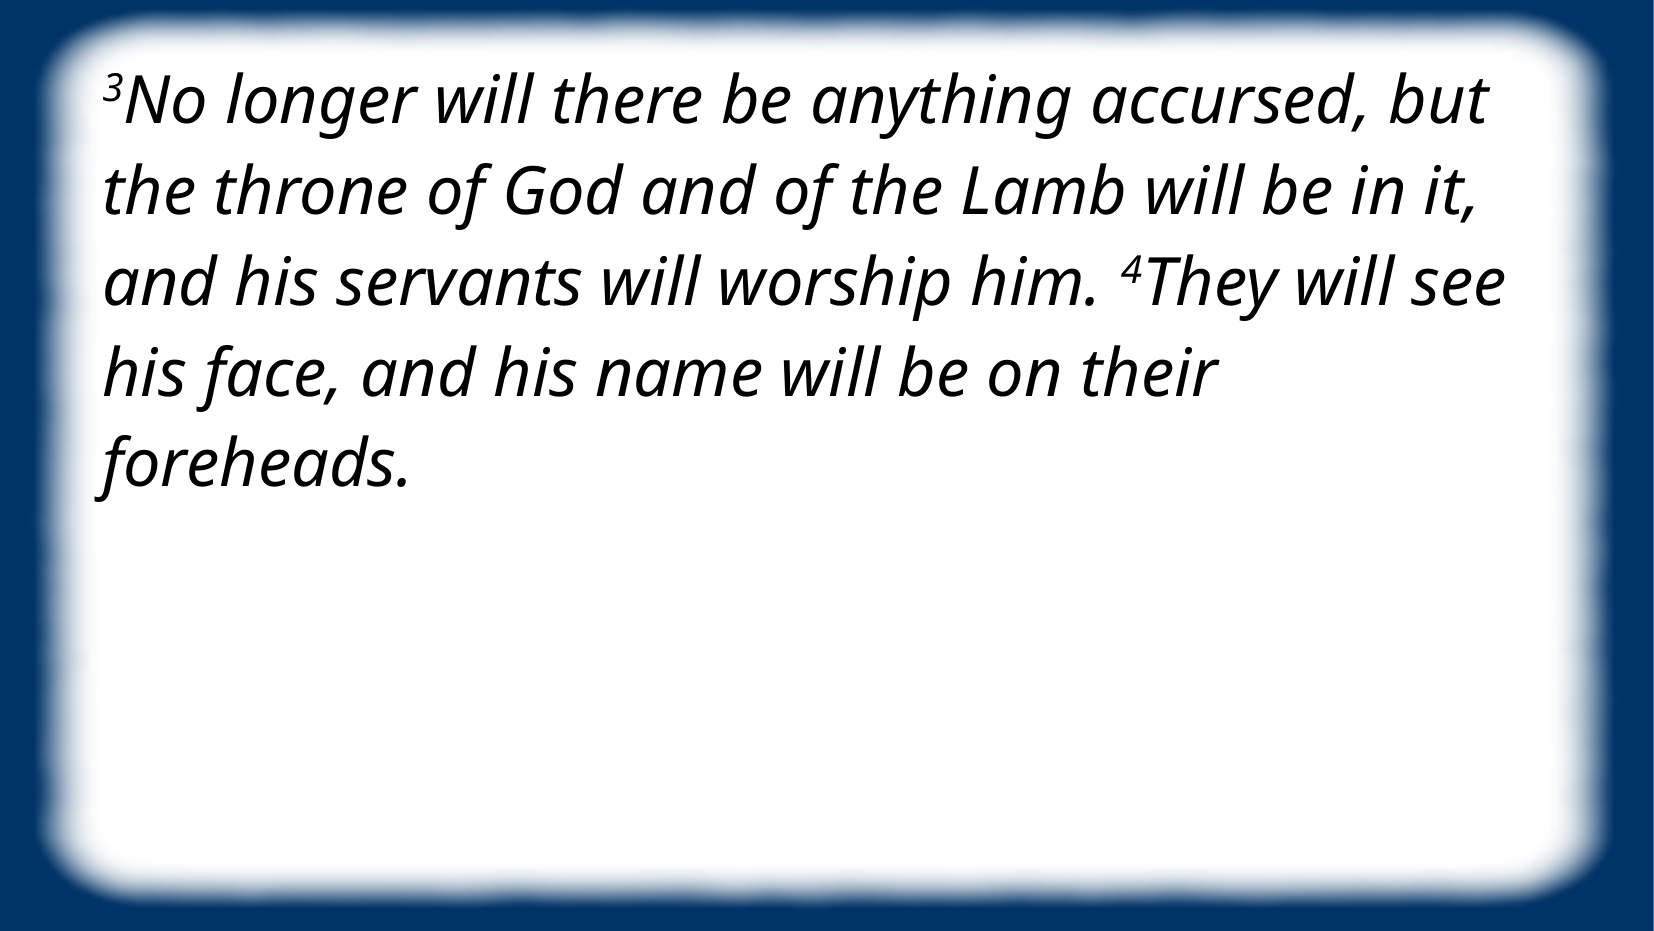

3No longer will there be anything accursed, but the throne of God and of the Lamb will be in it, and his servants will worship him. 4They will see his face, and his name will be on their foreheads.